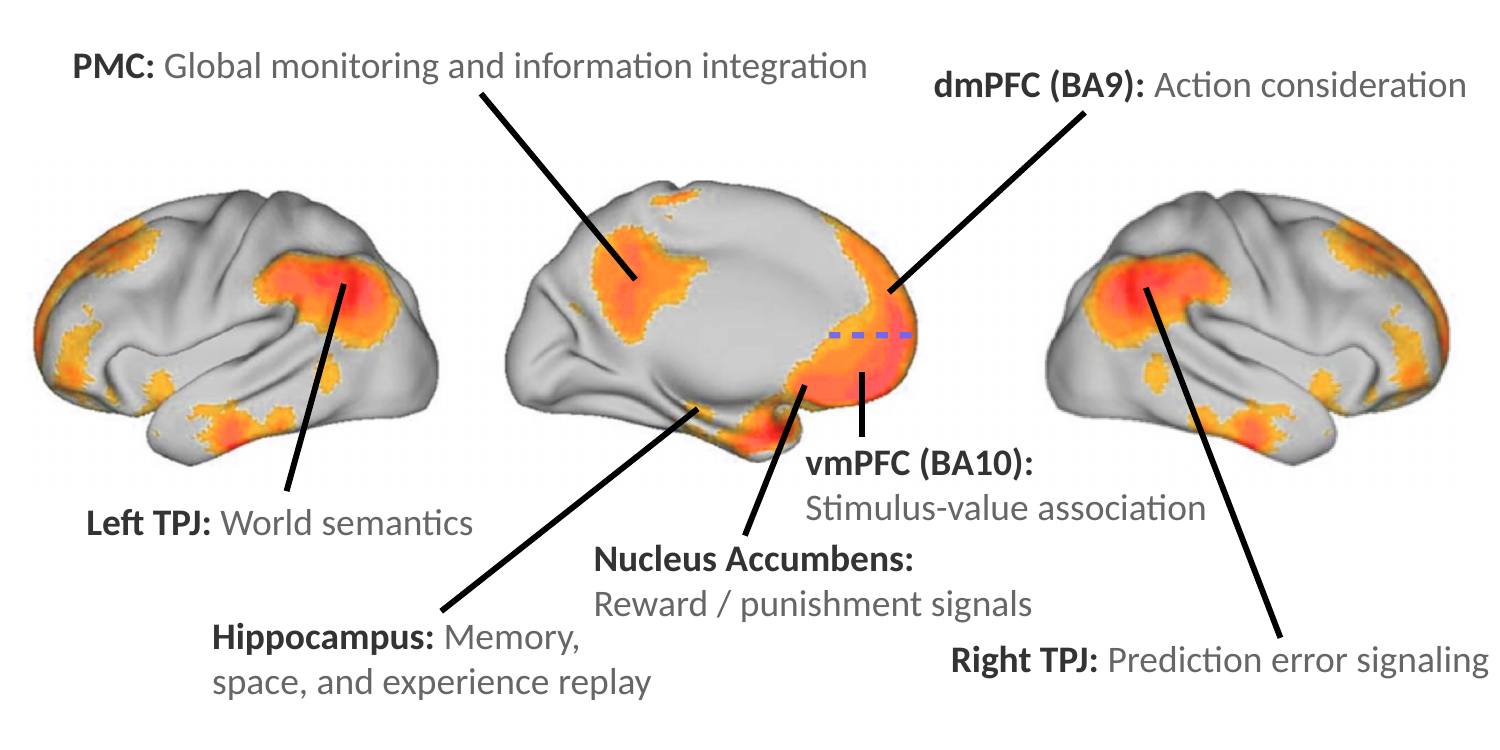

PMC: Global monitoring and information integration
dmPFC (BA9): Action consideration
vmPFC (BA10):
Stimulus-value association
Left TPJ: World semantics
Nucleus Accumbens:
Reward / punishment signals
Hippocampus: Memory,
space, and experience replay
Right TPJ: Prediction error signaling